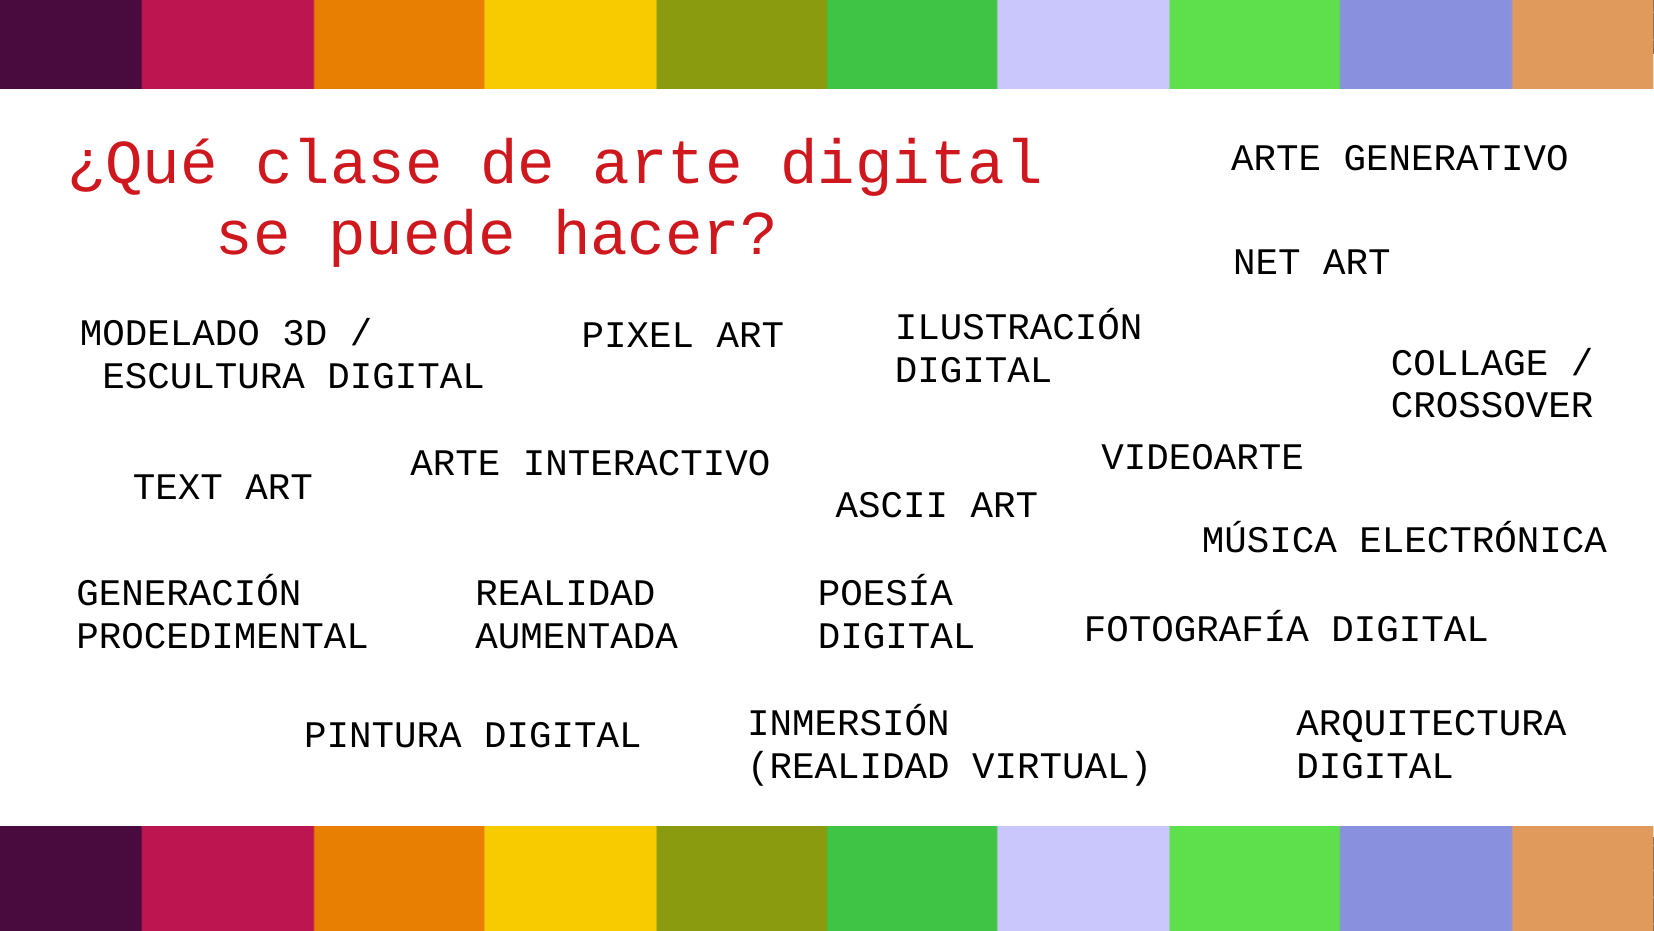

¿Qué clase de arte digital
		se puede hacer?
ARTE GENERATIVO
NET ART
ILUSTRACIÓN
DIGITAL
MODELADO 3D /
 ESCULTURA DIGITAL
PIXEL ART
COLLAGE /
CROSSOVER
VIDEOARTE
ARTE INTERACTIVO
TEXT ART
ASCII ART
MÚSICA ELECTRÓNICA
GENERACIÓN
PROCEDIMENTAL
REALIDAD
AUMENTADA
POESÍA
DIGITAL
FOTOGRAFÍA DIGITAL
INMERSIÓN
(REALIDAD VIRTUAL)
ARQUITECTURA
DIGITAL
PINTURA DIGITAL